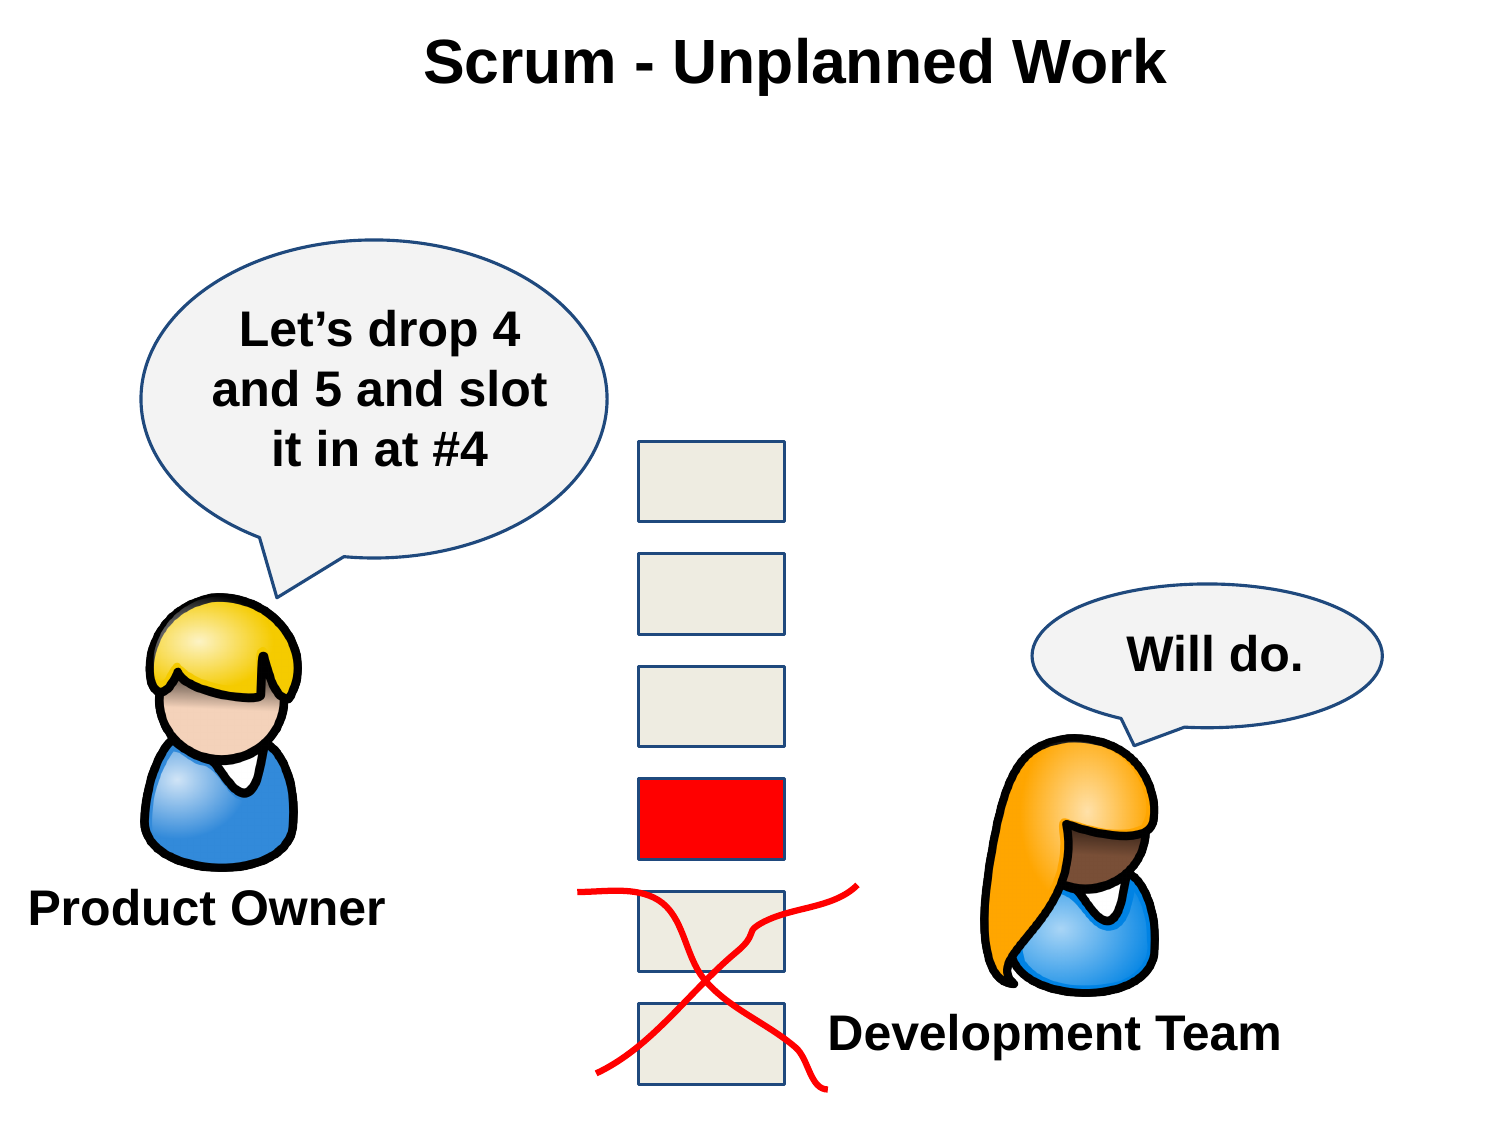

Scrum - Unplanned Work
Let’s drop 4 and 5 and slot it in at #4
Will do.
Product Owner
Development Team